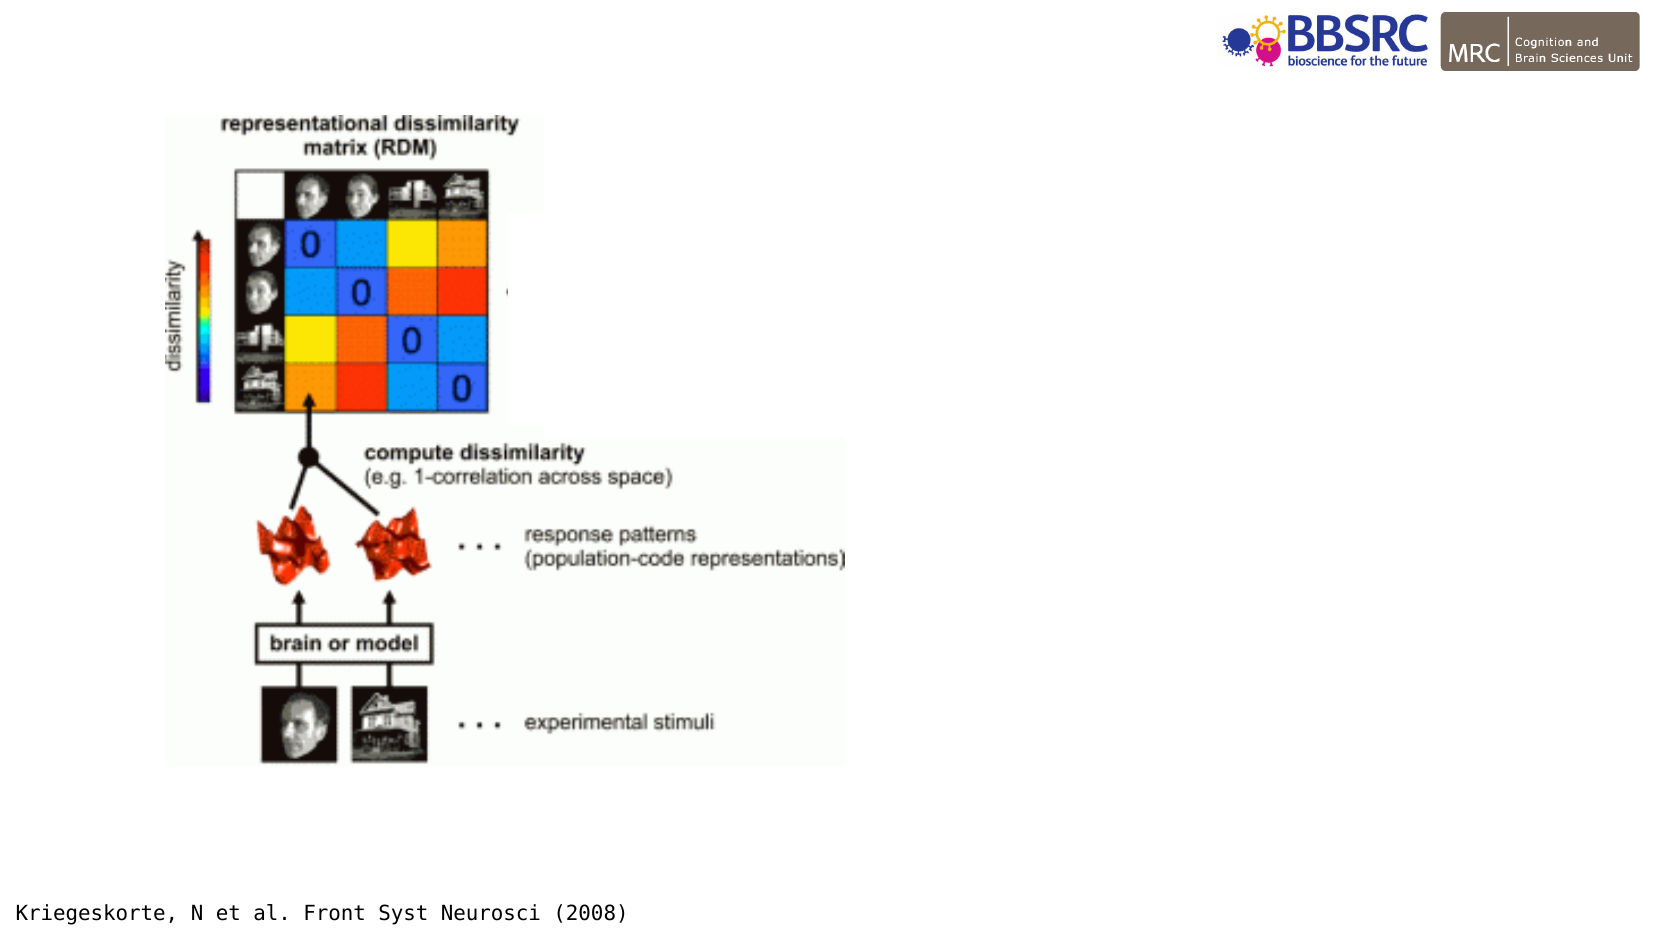

Kriegeskorte, N et al. Front Syst Neurosci (2008)